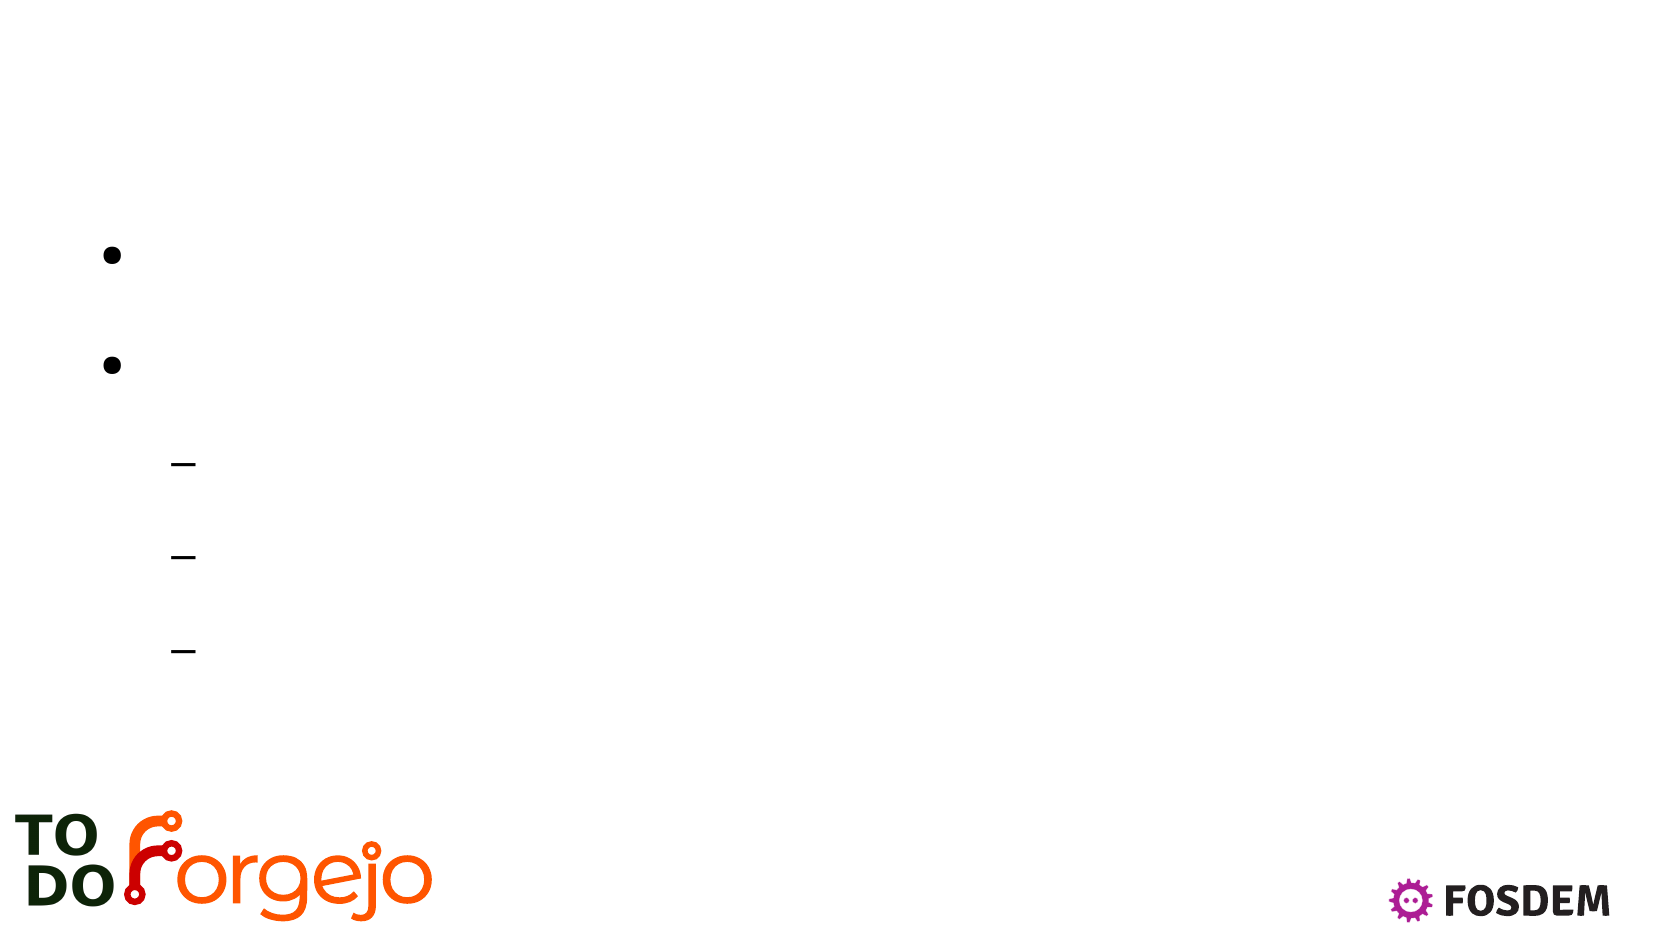

# My relation with Forgejo
Just a user and big fan
Use it at
NLnet
home
Codeberg